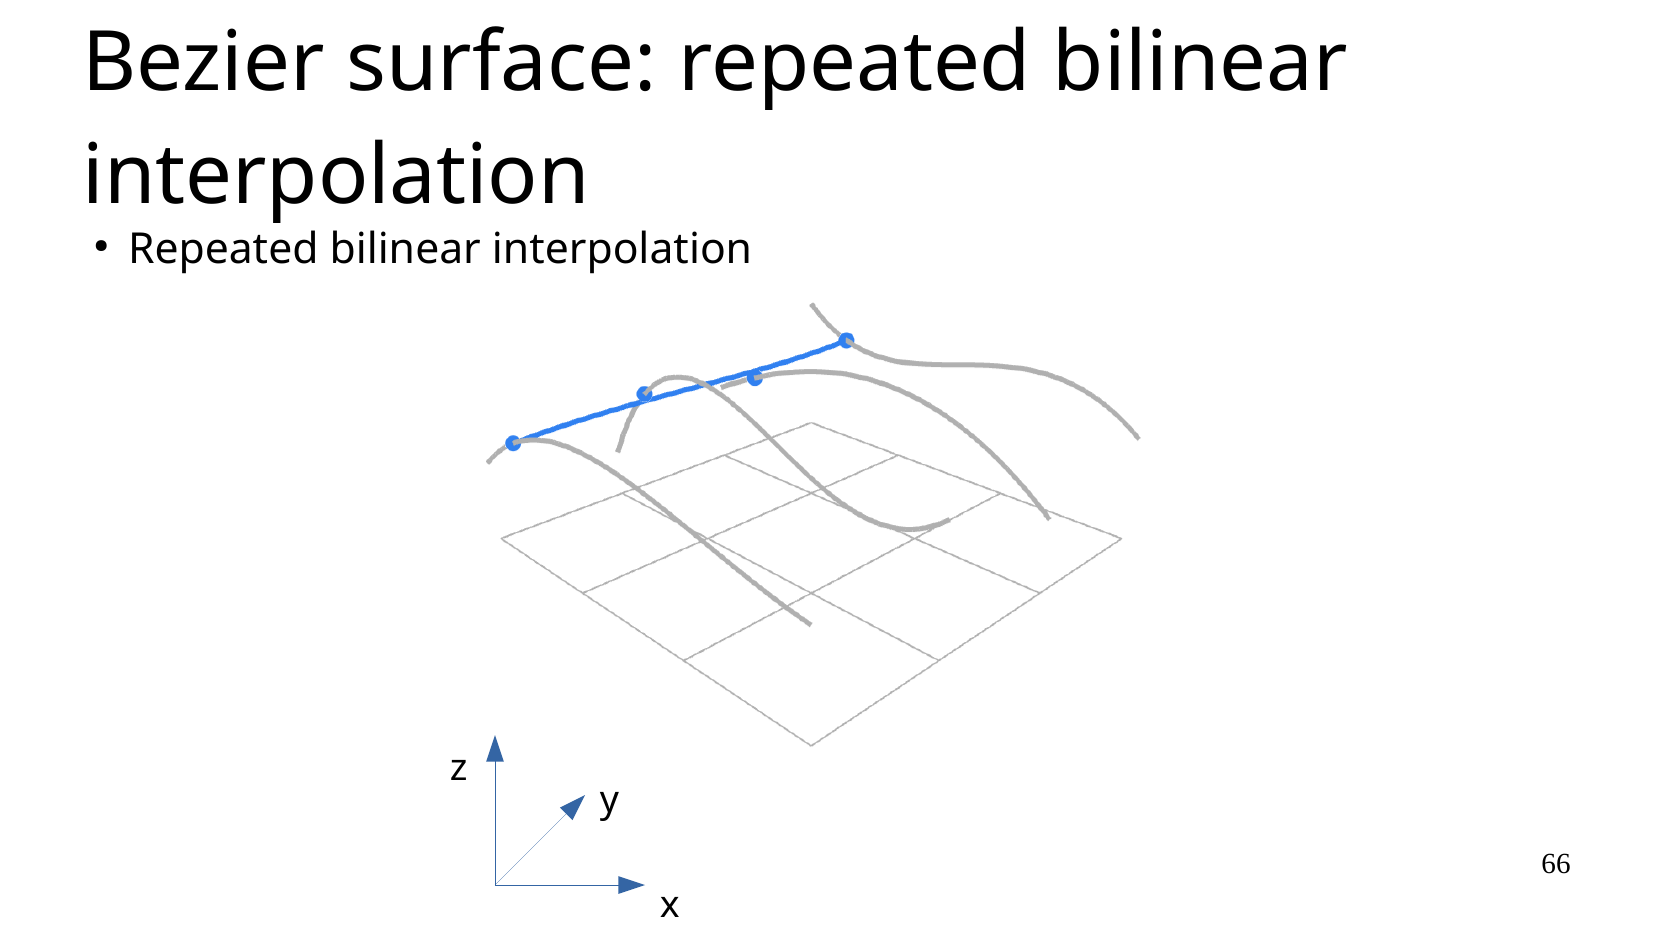

# Bezier surface: repeated bilinear interpolation
Repeated bilinear interpolation
z
y
66
x